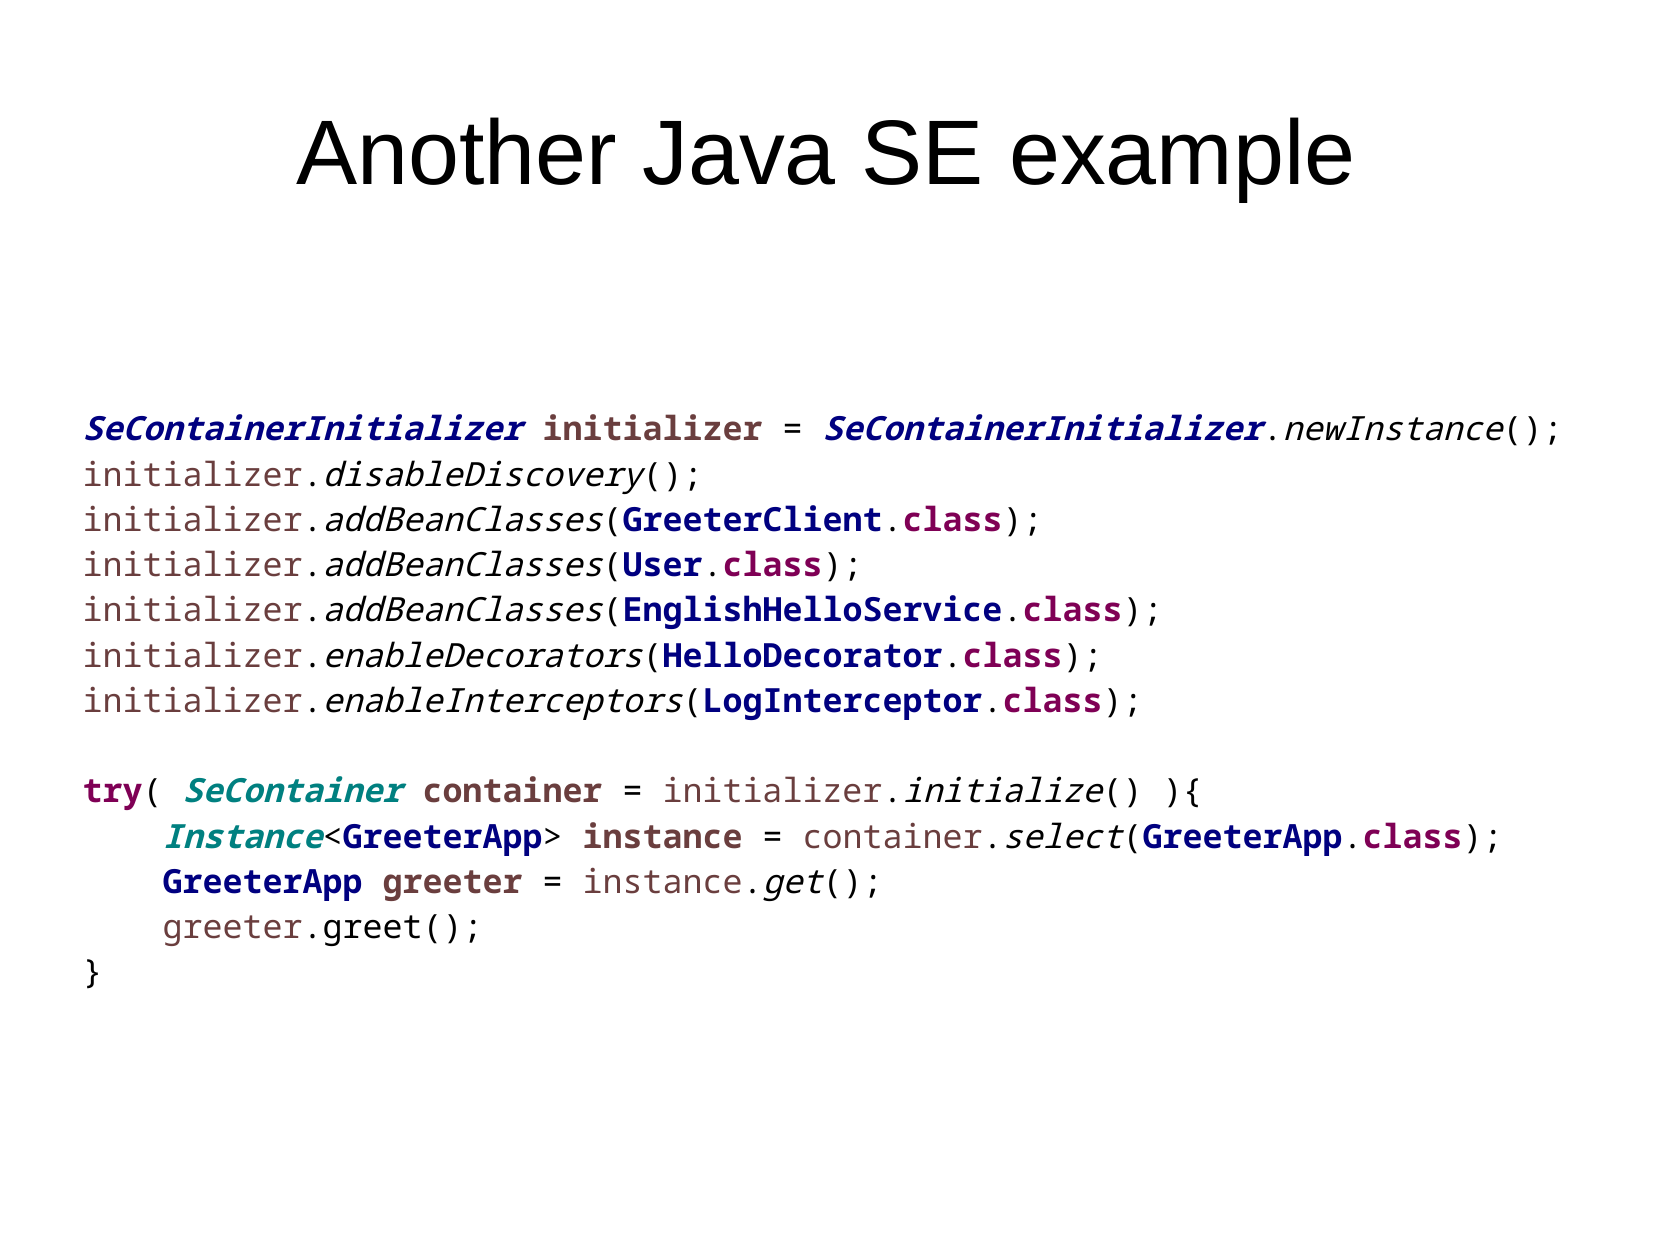

# Another Java SE example
SeContainerInitializer initializer = SeContainerInitializer.newInstance();
initializer.disableDiscovery();
initializer.addBeanClasses(GreeterClient.class);
initializer.addBeanClasses(User.class);
initializer.addBeanClasses(EnglishHelloService.class);
initializer.enableDecorators(HelloDecorator.class);
initializer.enableInterceptors(LogInterceptor.class);
try( SeContainer container = initializer.initialize() ){
 Instance<GreeterApp> instance = container.select(GreeterApp.class);
 GreeterApp greeter = instance.get();
 greeter.greet();
}